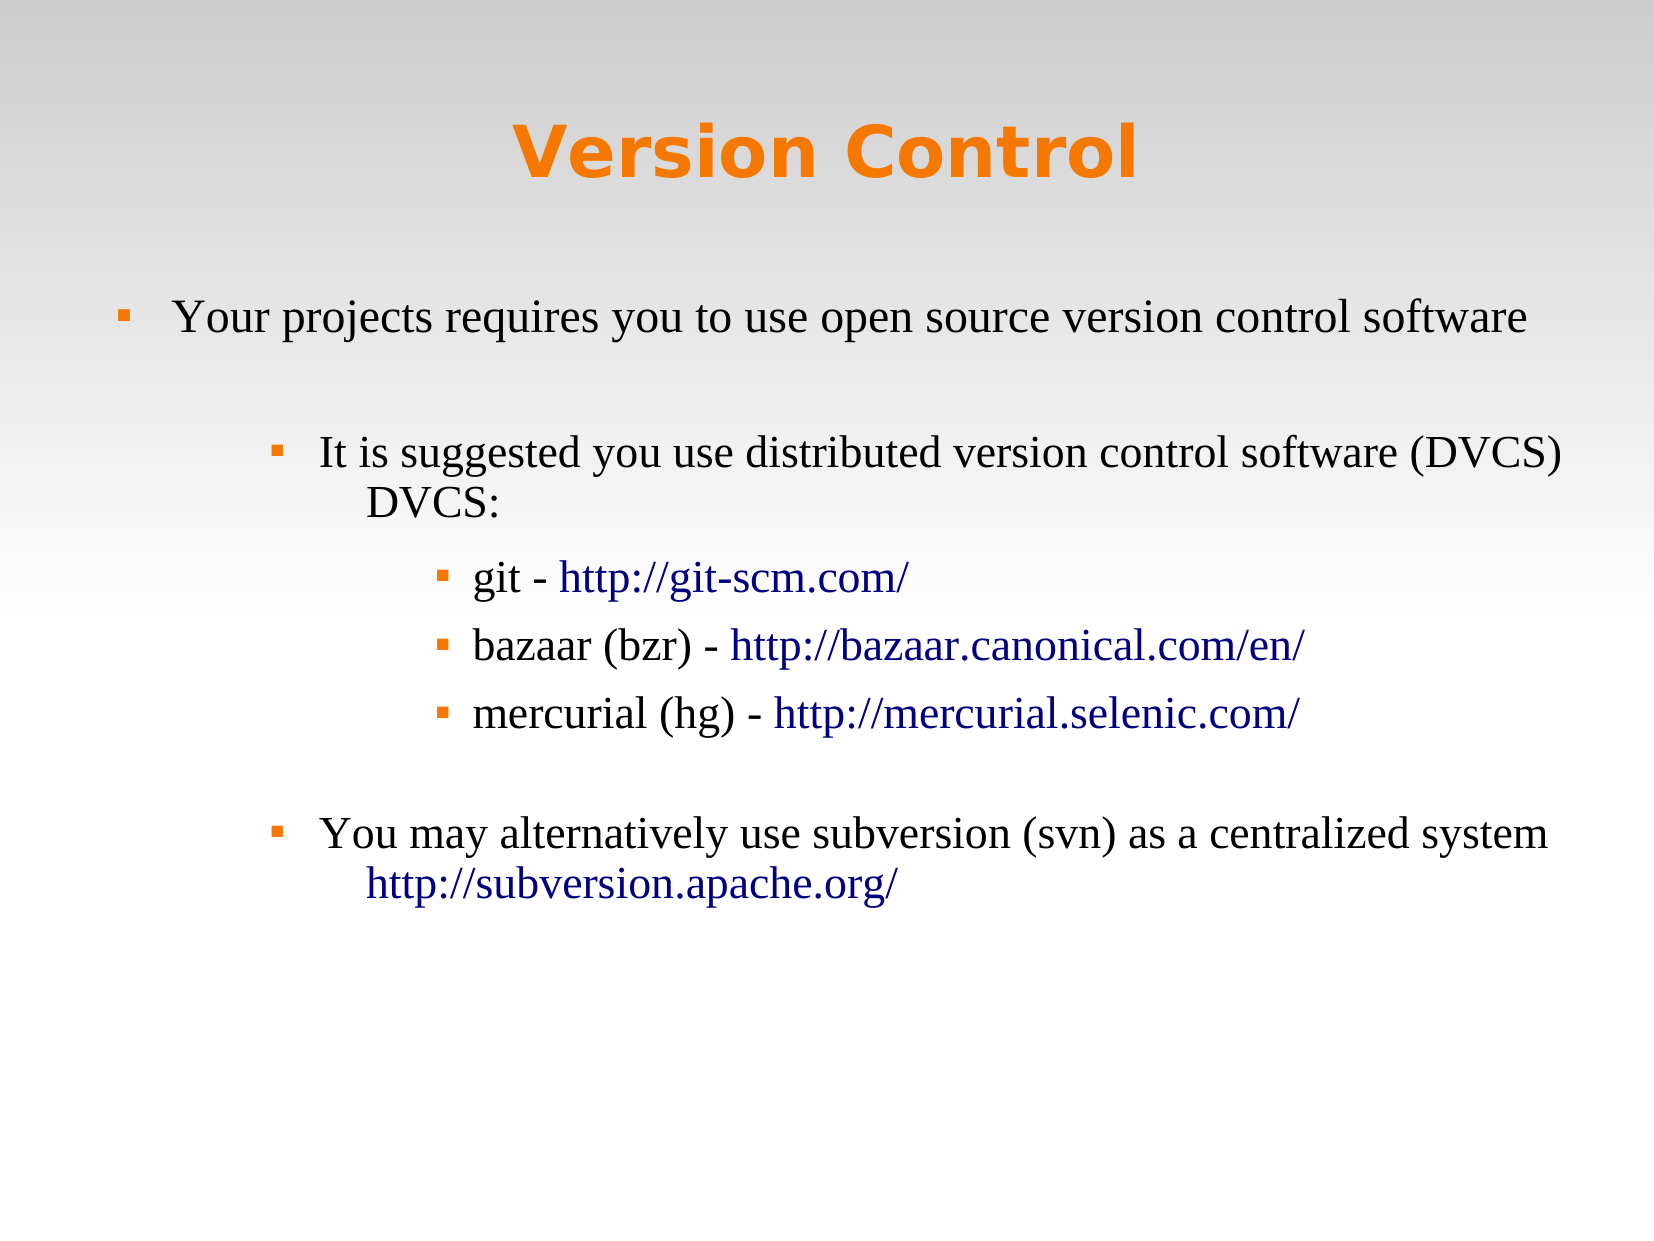

# Version Control
Your projects requires you to use open source version control software
It is suggested you use distributed version control software (DVCS)
DVCS:
git - http://git-scm.com/
bazaar (bzr) - http://bazaar.canonical.com/en/
mercurial (hg) - http://mercurial.selenic.com/
You may alternatively use subversion (svn) as a centralized system
http://subversion.apache.org/